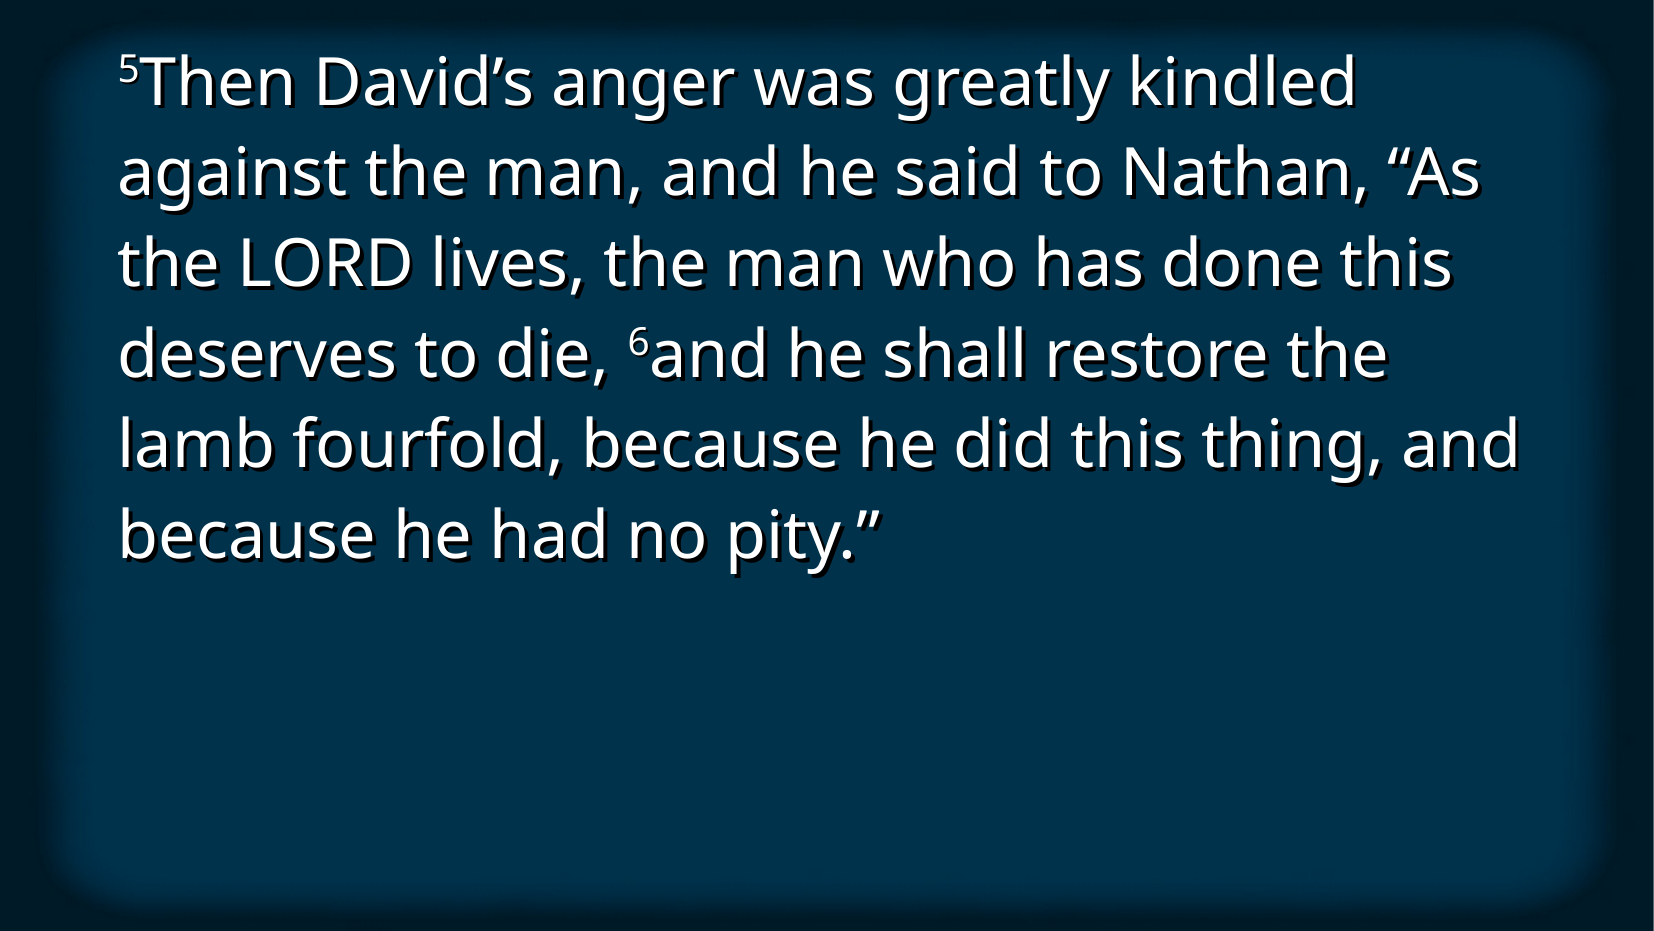

5Then David’s anger was greatly kindled against the man, and he said to Nathan, “As the LORD lives, the man who has done this deserves to die, 6and he shall restore the lamb fourfold, because he did this thing, and because he had no pity.”